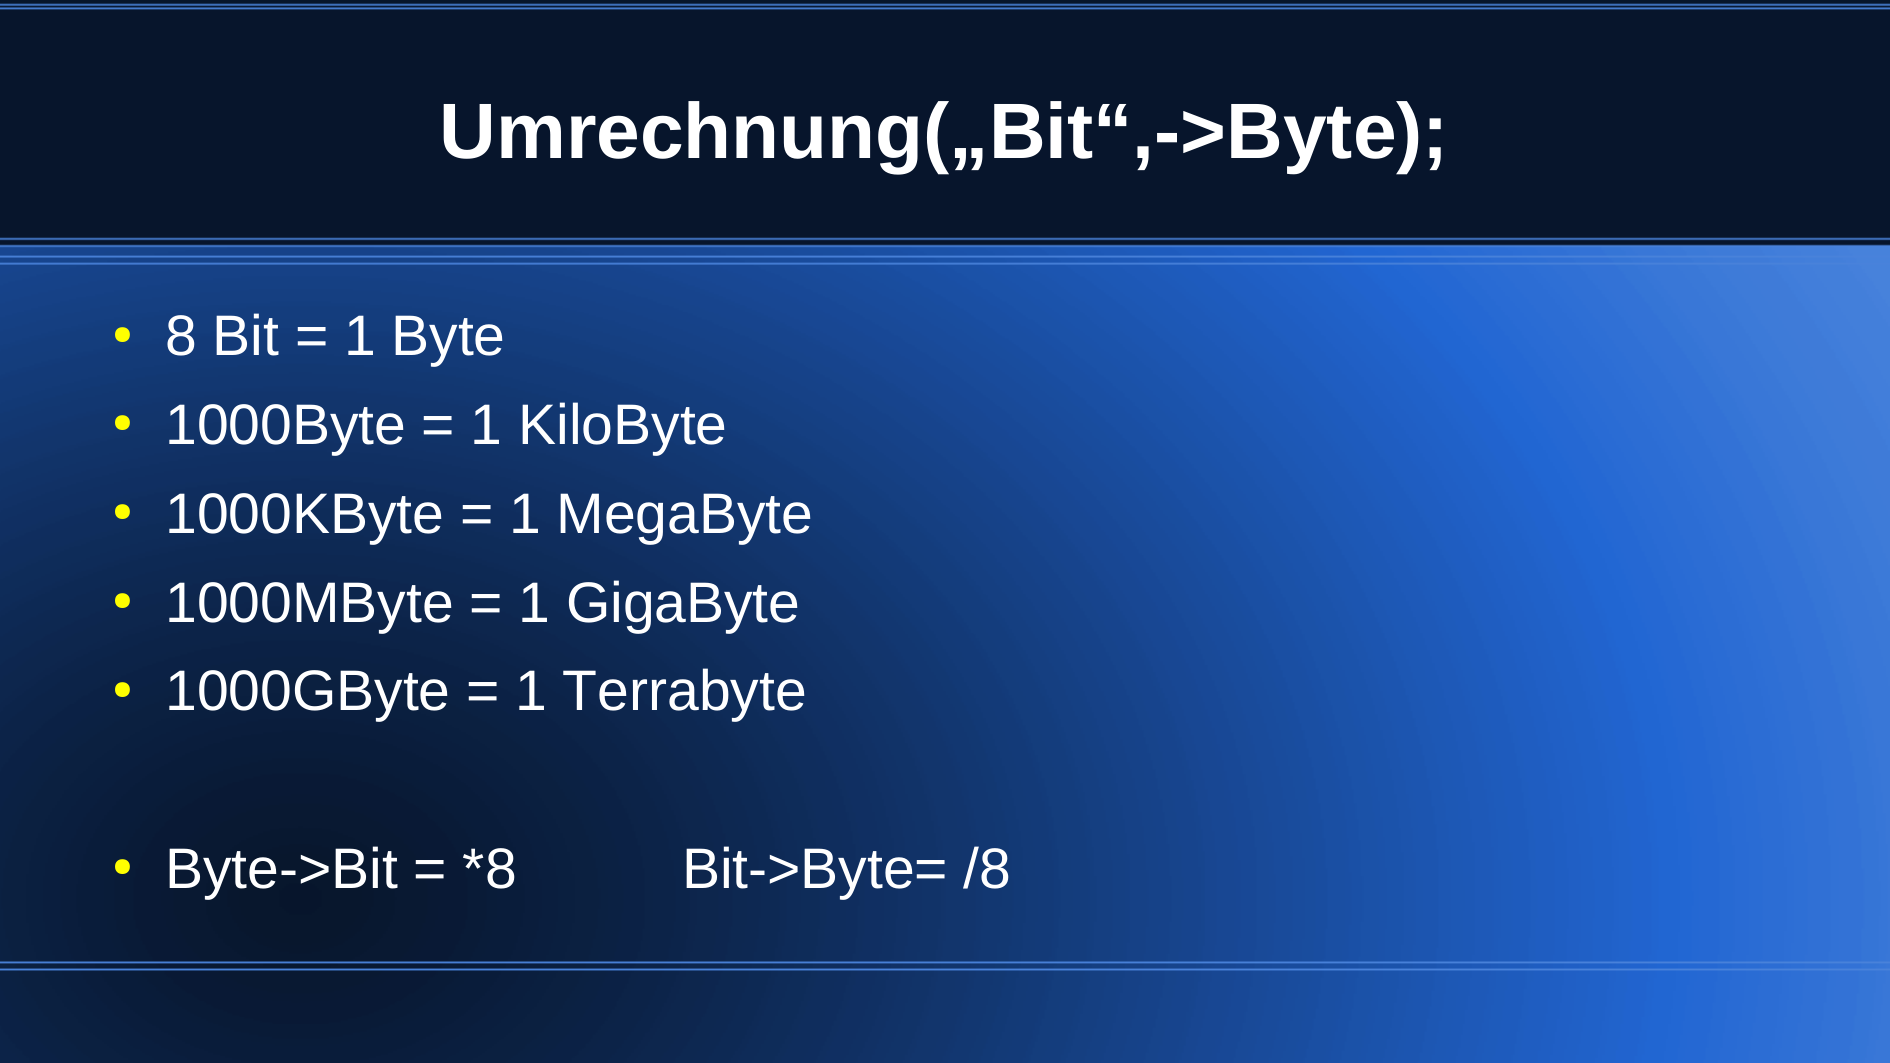

# Umrechnung(„Bit“,->Byte);
8 Bit = 1 Byte
1000Byte = 1 KiloByte
1000KByte = 1 MegaByte
1000MByte = 1 GigaByte
1000GByte = 1 Terrabyte
Byte->Bit = *8			Bit->Byte= /8